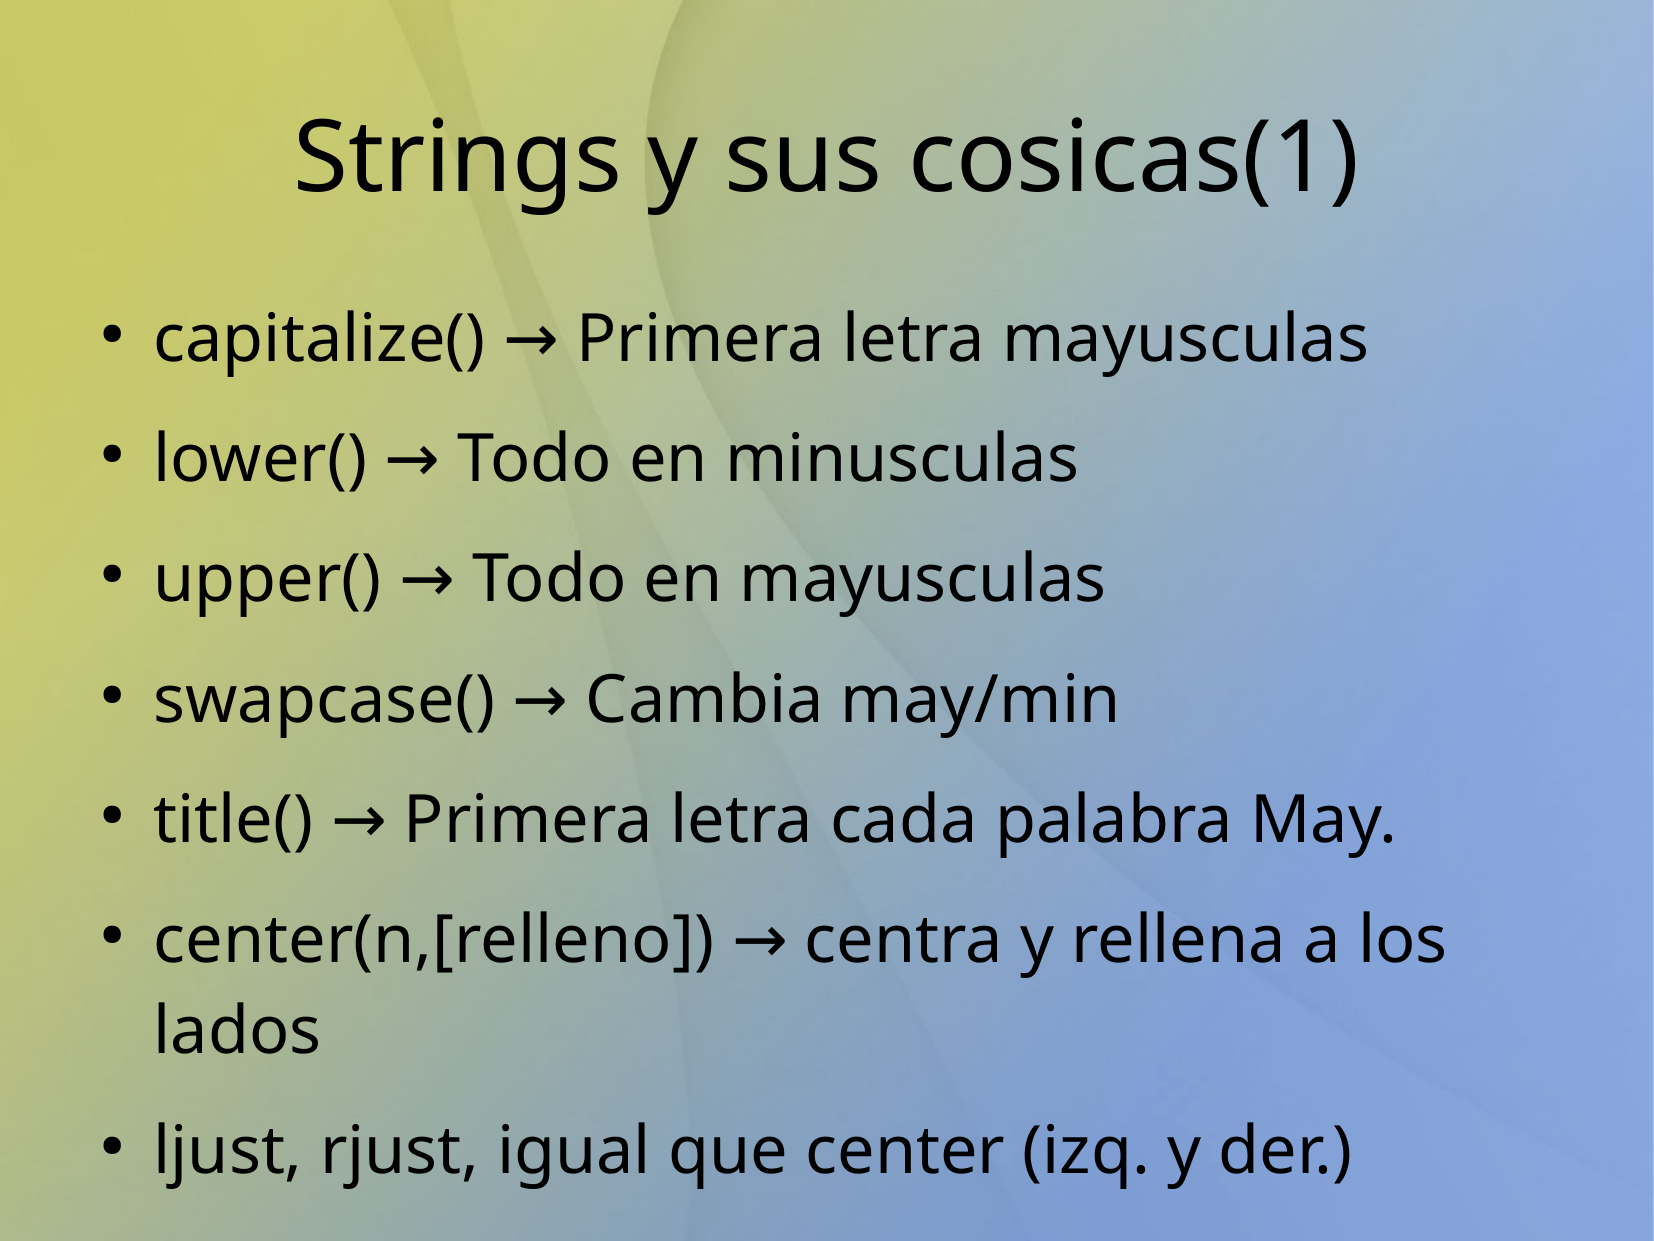

# Strings y sus cosicas(1)
capitalize() → Primera letra mayusculas
lower() → Todo en minusculas
upper() → Todo en mayusculas
swapcase() → Cambia may/min
title() → Primera letra cada palabra May.
center(n,[relleno]) → centra y rellena a los lados
ljust, rjust, igual que center (izq. y der.)